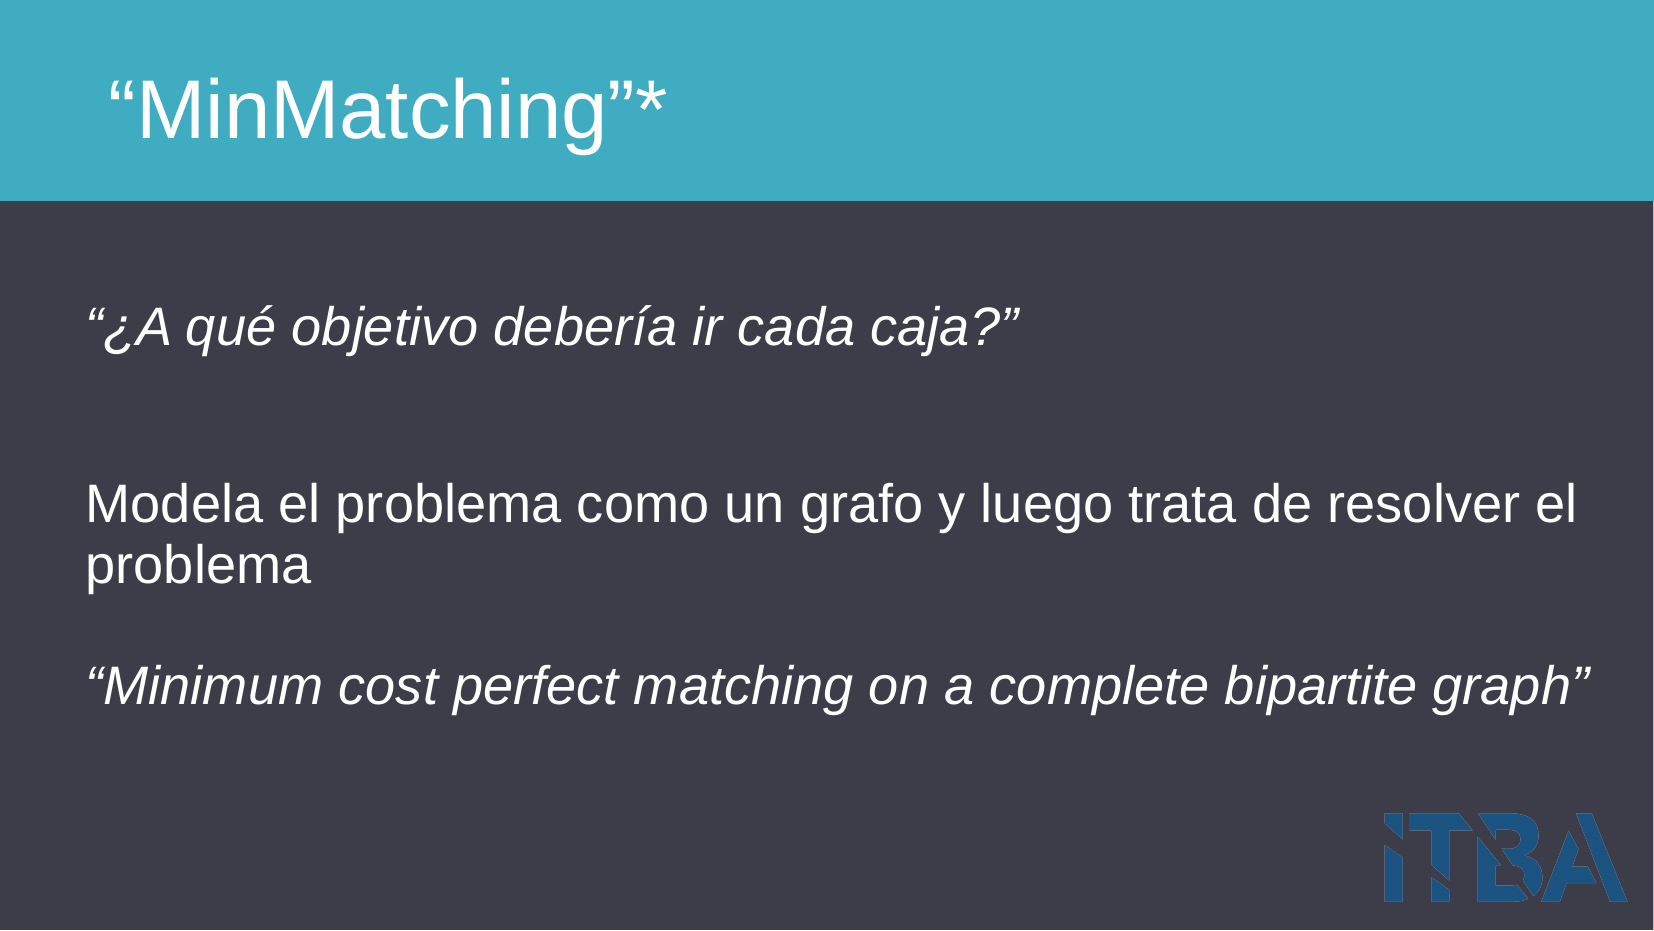

“MinMatching”*
“¿A qué objetivo debería ir cada caja?”
Modela el problema como un grafo y luego trata de resolver el problema
“Minimum cost perfect matching on a complete bipartite graph”